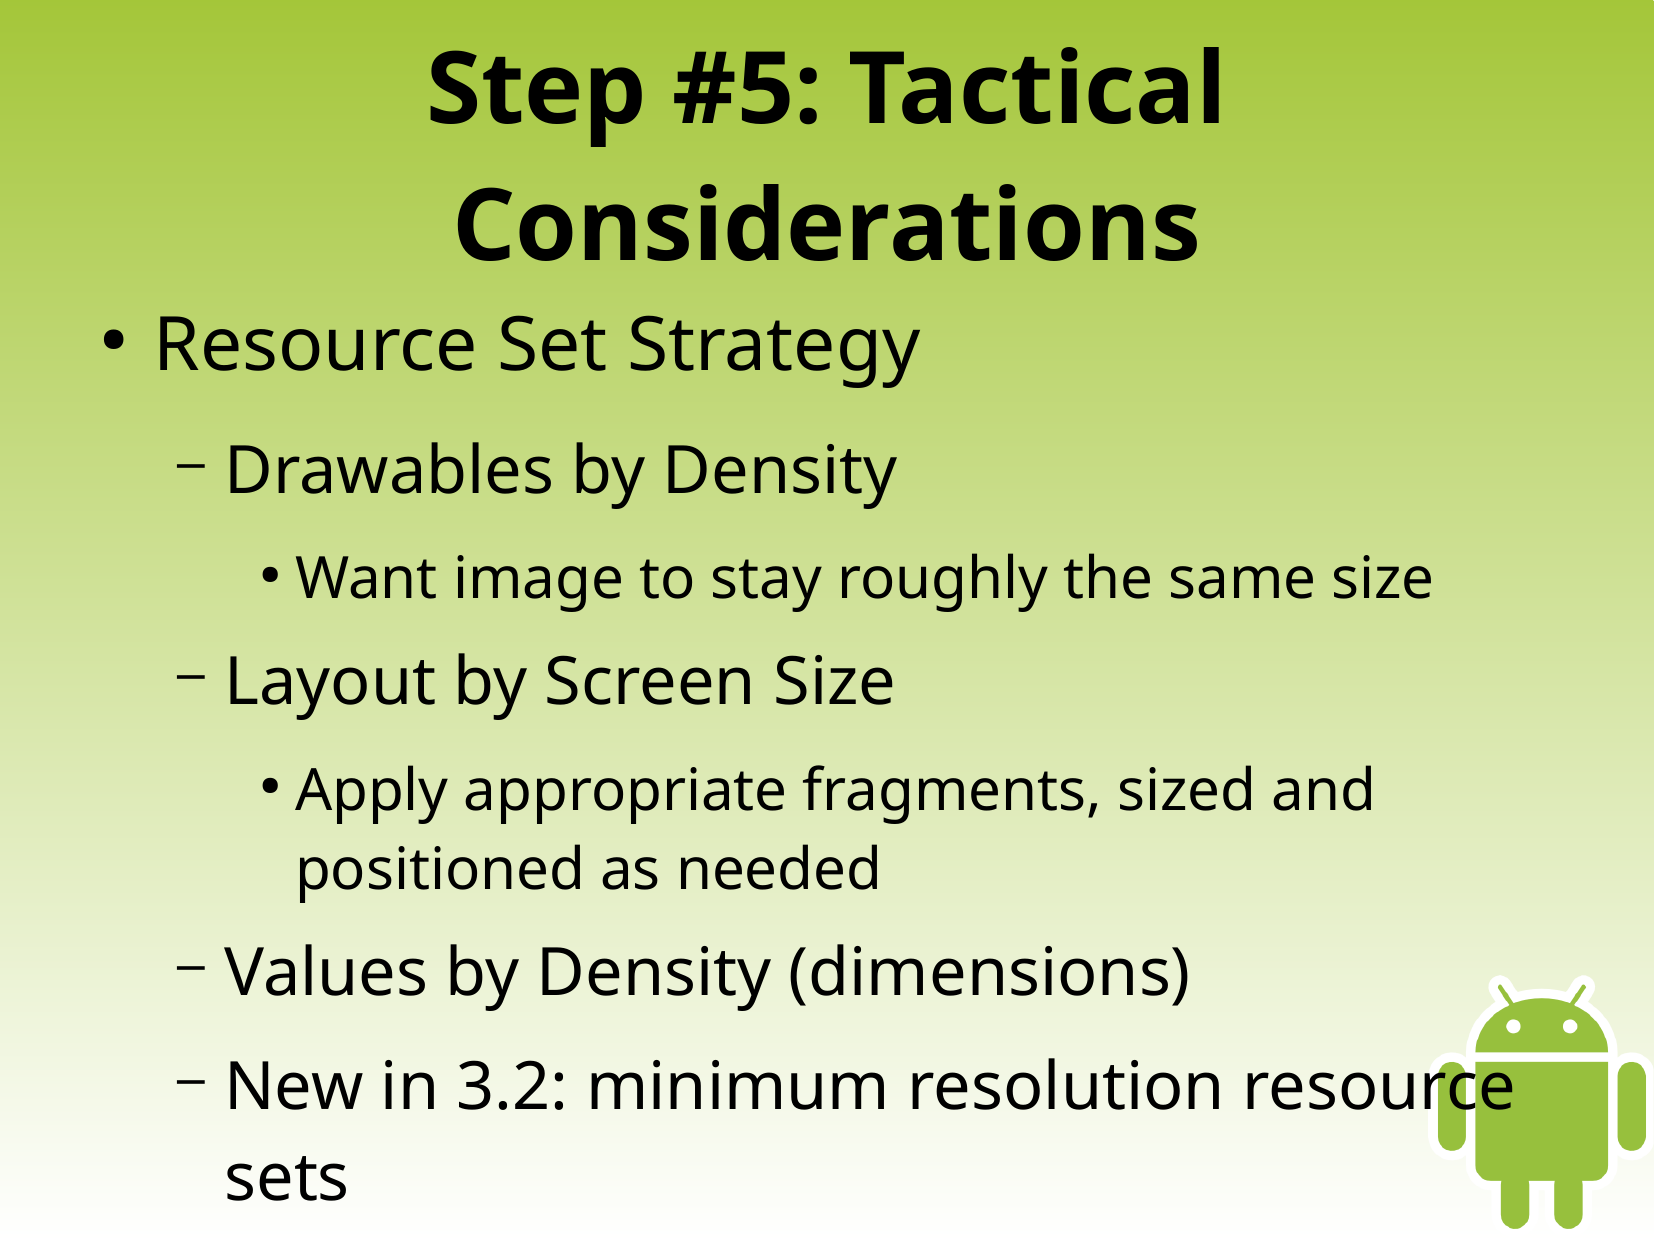

# Step #5: Tactical Considerations
Resource Set Strategy
Drawables by Density
Want image to stay roughly the same size
Layout by Screen Size
Apply appropriate fragments, sized and positioned as needed
Values by Density (dimensions)
New in 3.2: minimum resolution resource sets